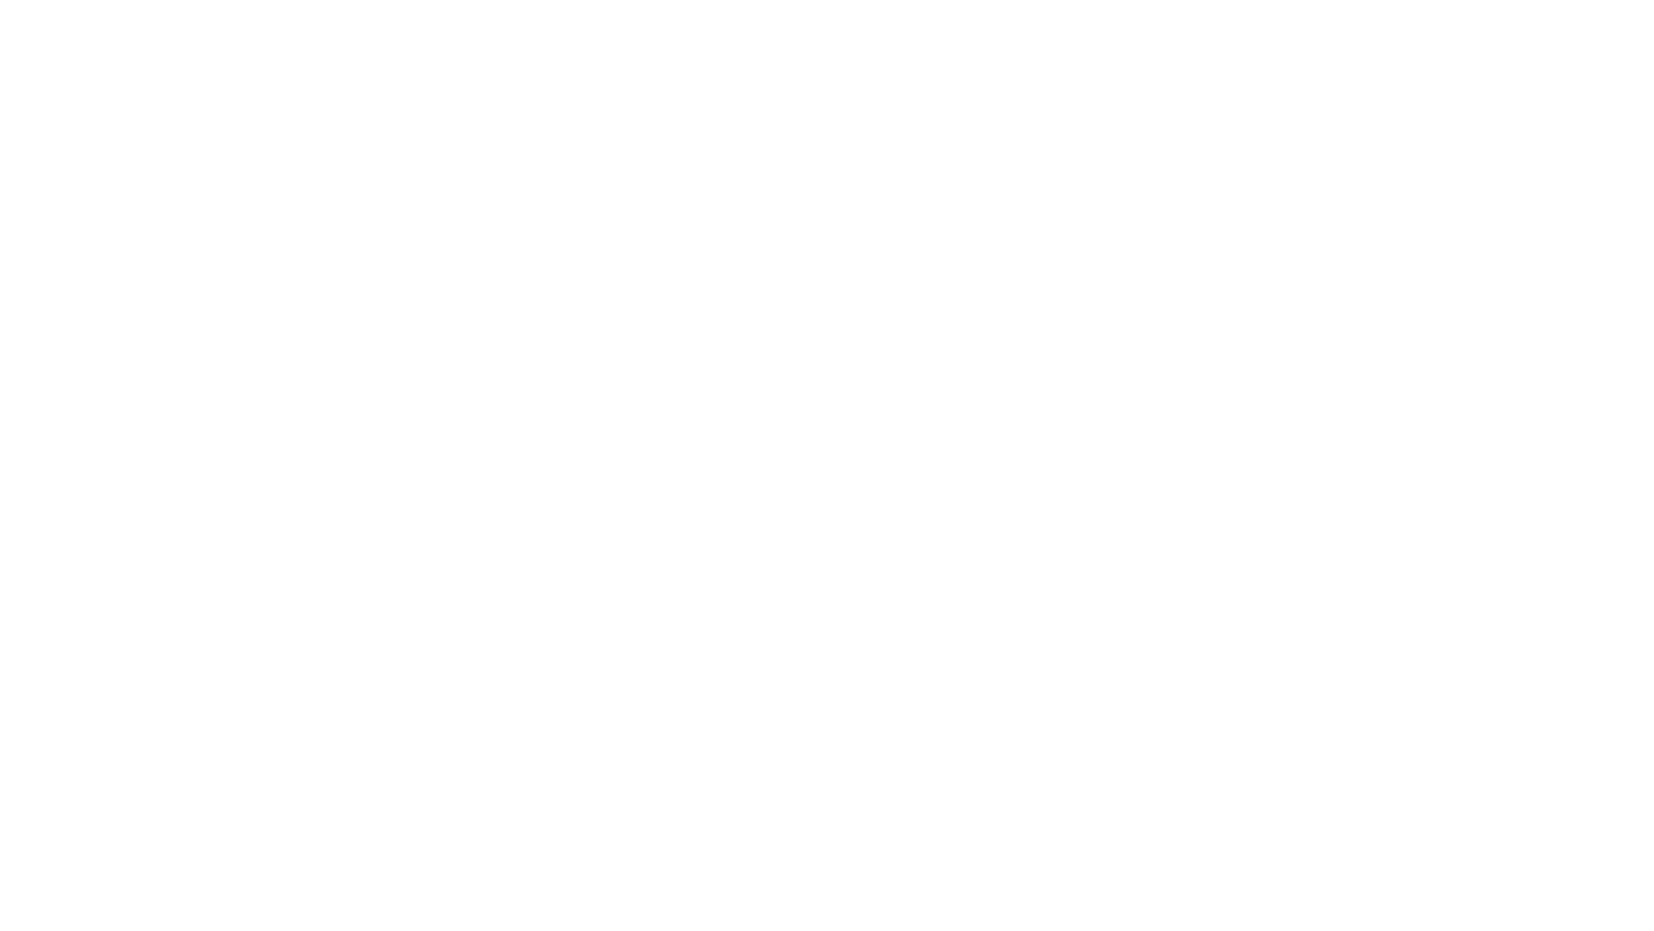

# Teoria eletromagnética e deduções teóricas
Das equações de Maxwell a que explica e demostra o funcionamento de um laço indutivo é a lei de Faraday-Lenz que define que ao variarmos um fluxo magnético através de uma superfície induzira nesta uma força eletromotriz que pode ser expressa como: